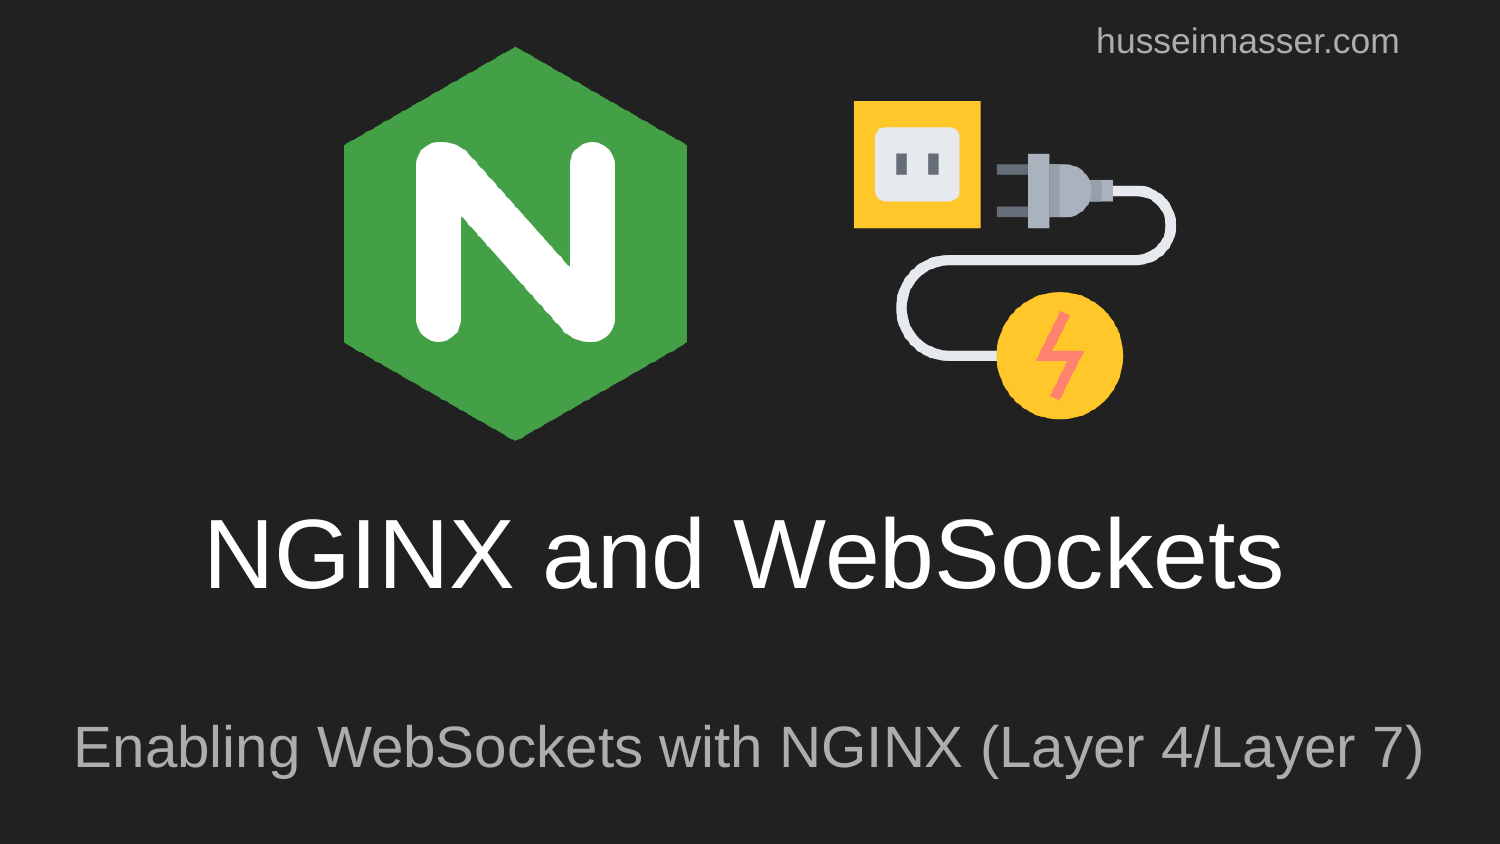

husseinnasser.com
# NGINX and WebSockets
Enabling WebSockets with NGINX (Layer 4/Layer 7)